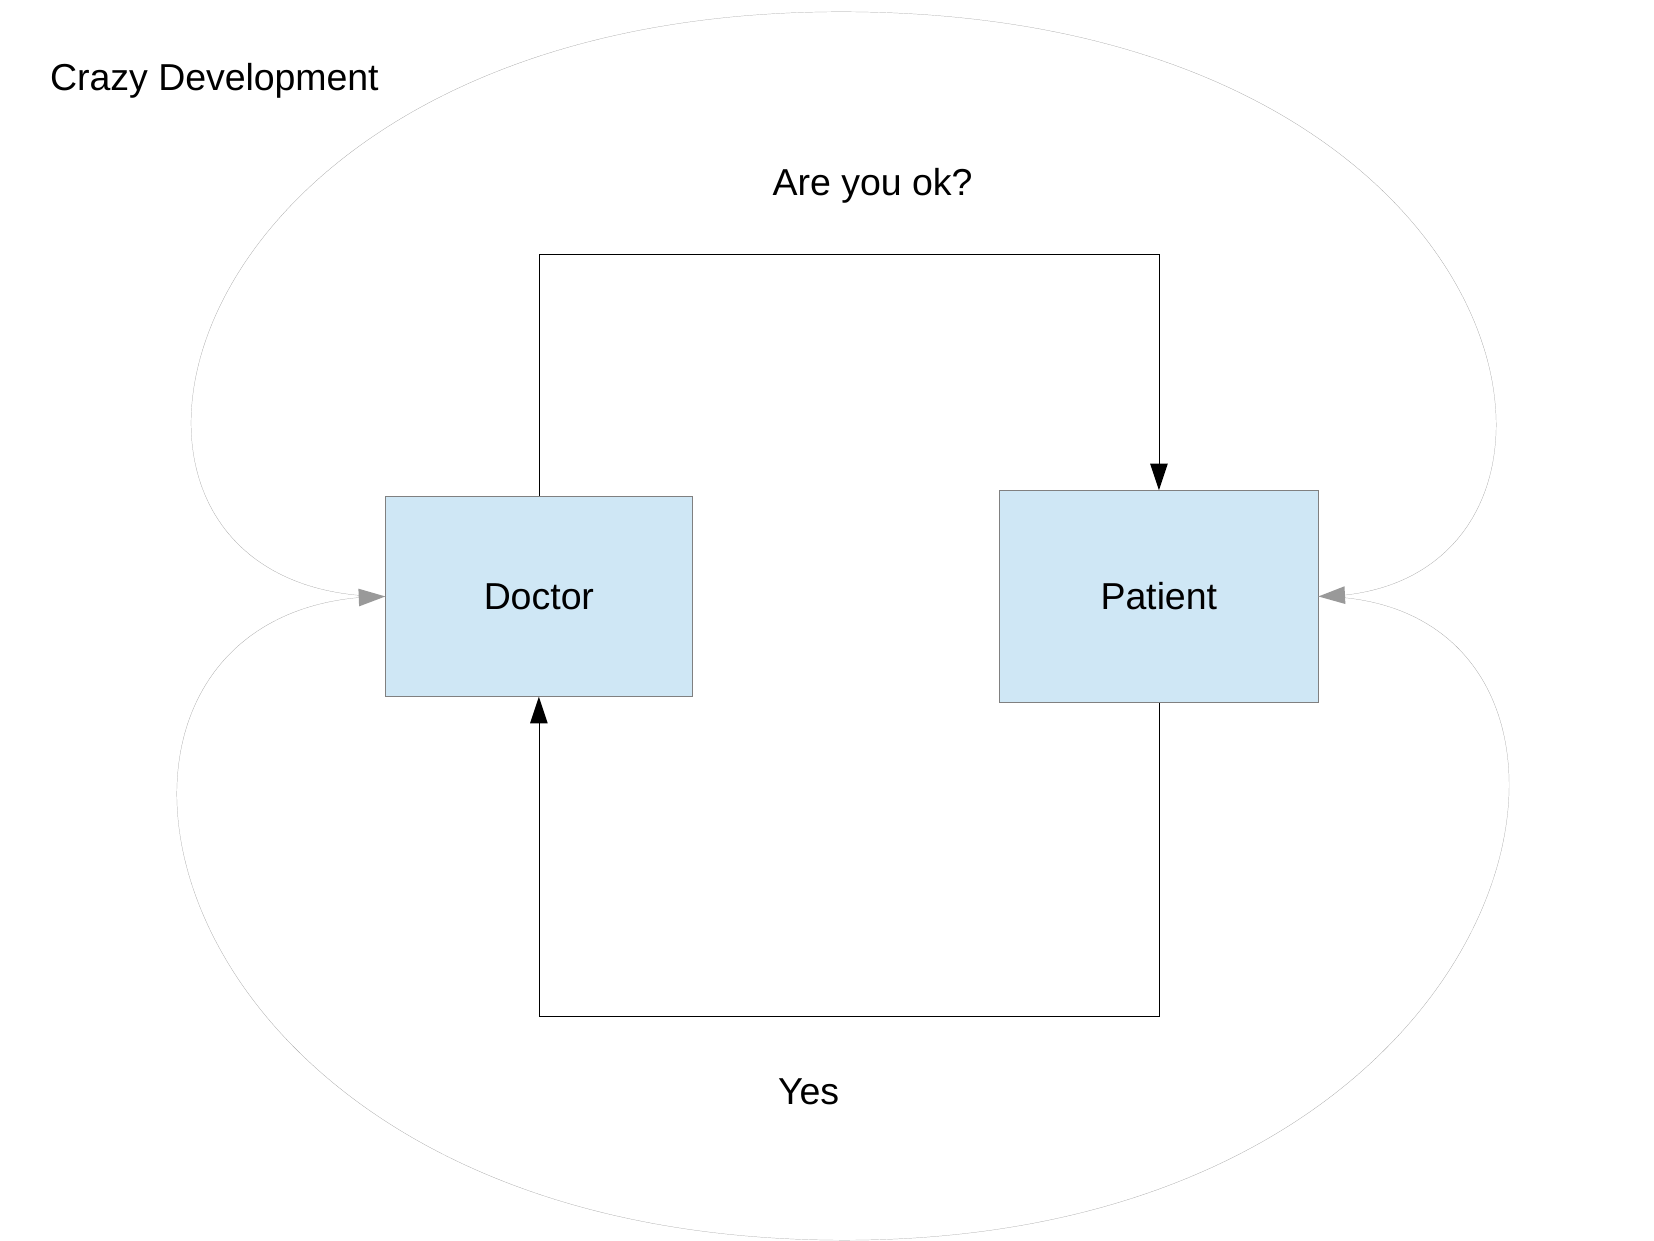

Crazy Development
Are you ok?
Patient
Doctor
Yes